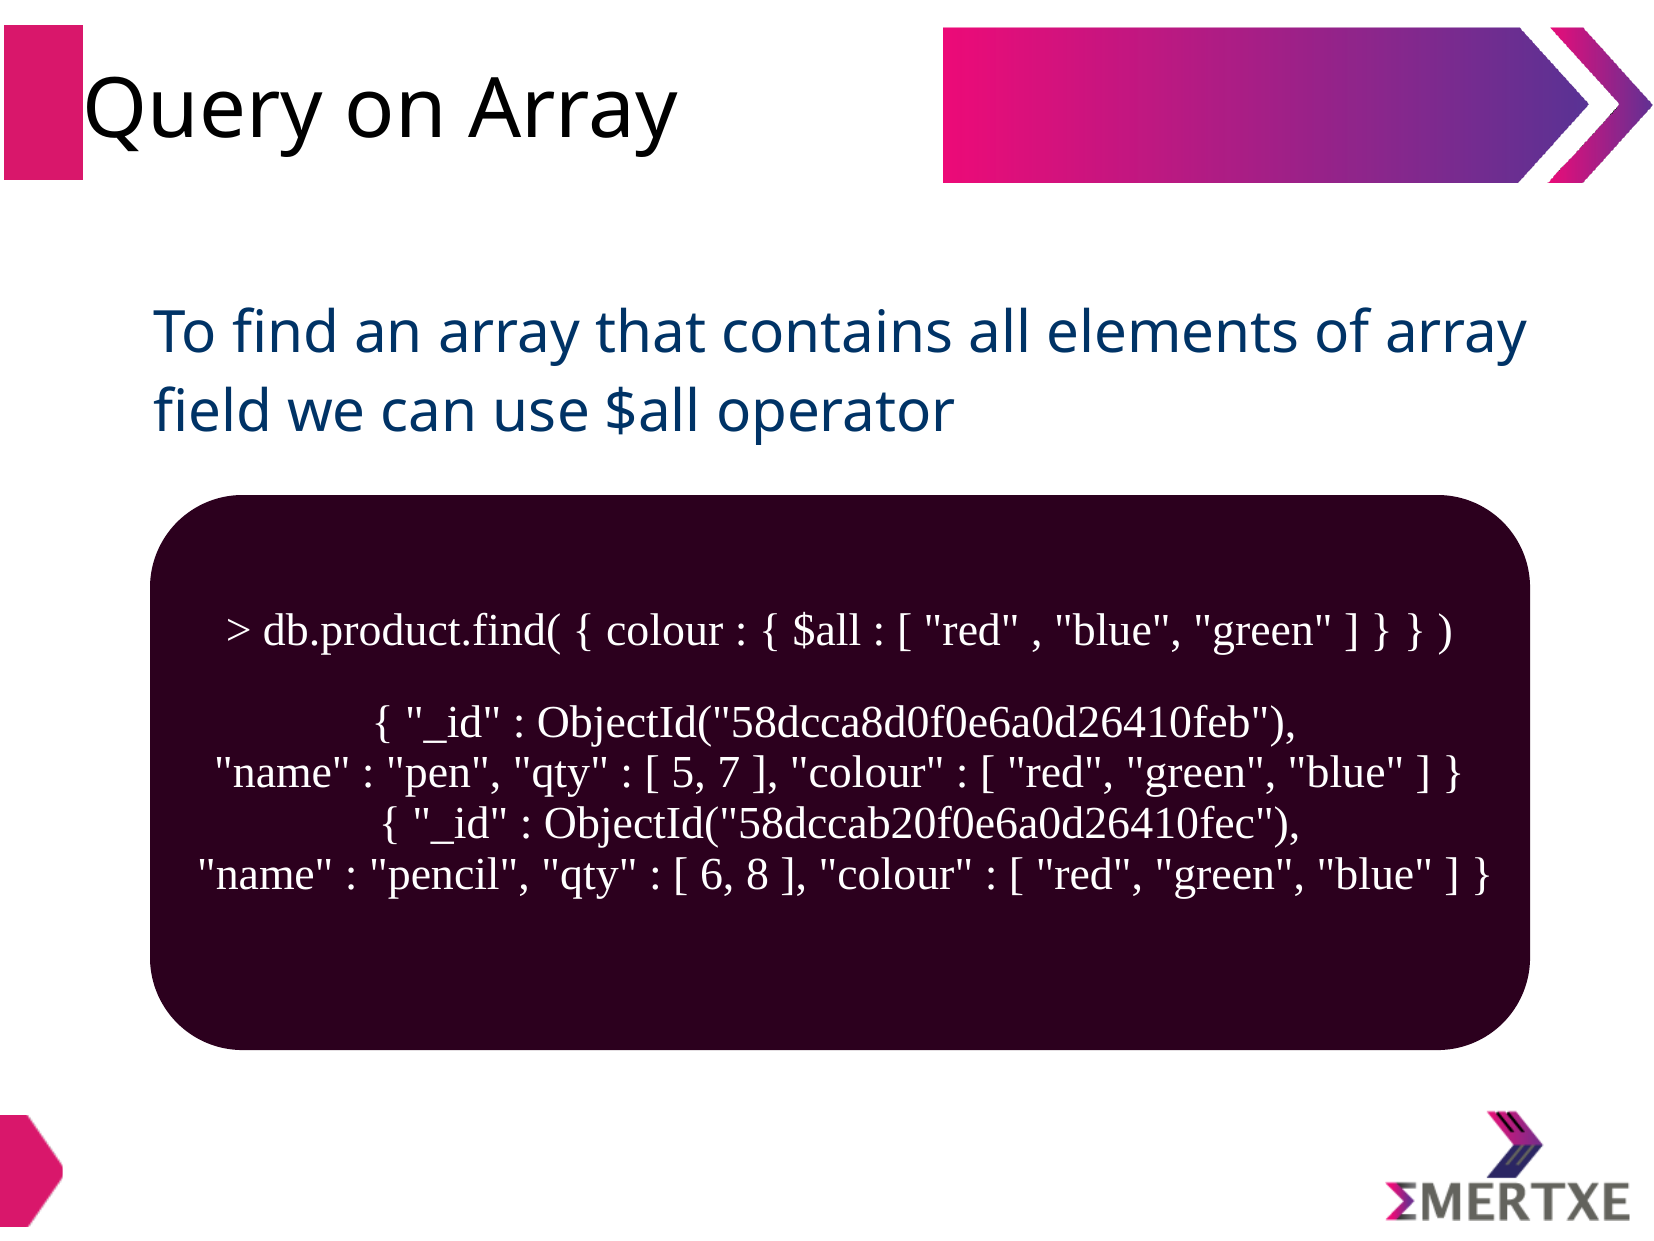

# Query on Array
To find an array that contains all elements of array field we can use $all operator
> db.product.find( { colour : { $all : [ "red" , "blue", "green" ] } } )
{ "_id" : ObjectId("58dcca8d0f0e6a0d26410feb"),
"name" : "pen", "qty" : [ 5, 7 ], "colour" : [ "red", "green", "blue" ] }
{ "_id" : ObjectId("58dccab20f0e6a0d26410fec"),
 "name" : "pencil", "qty" : [ 6, 8 ], "colour" : [ "red", "green", "blue" ] }